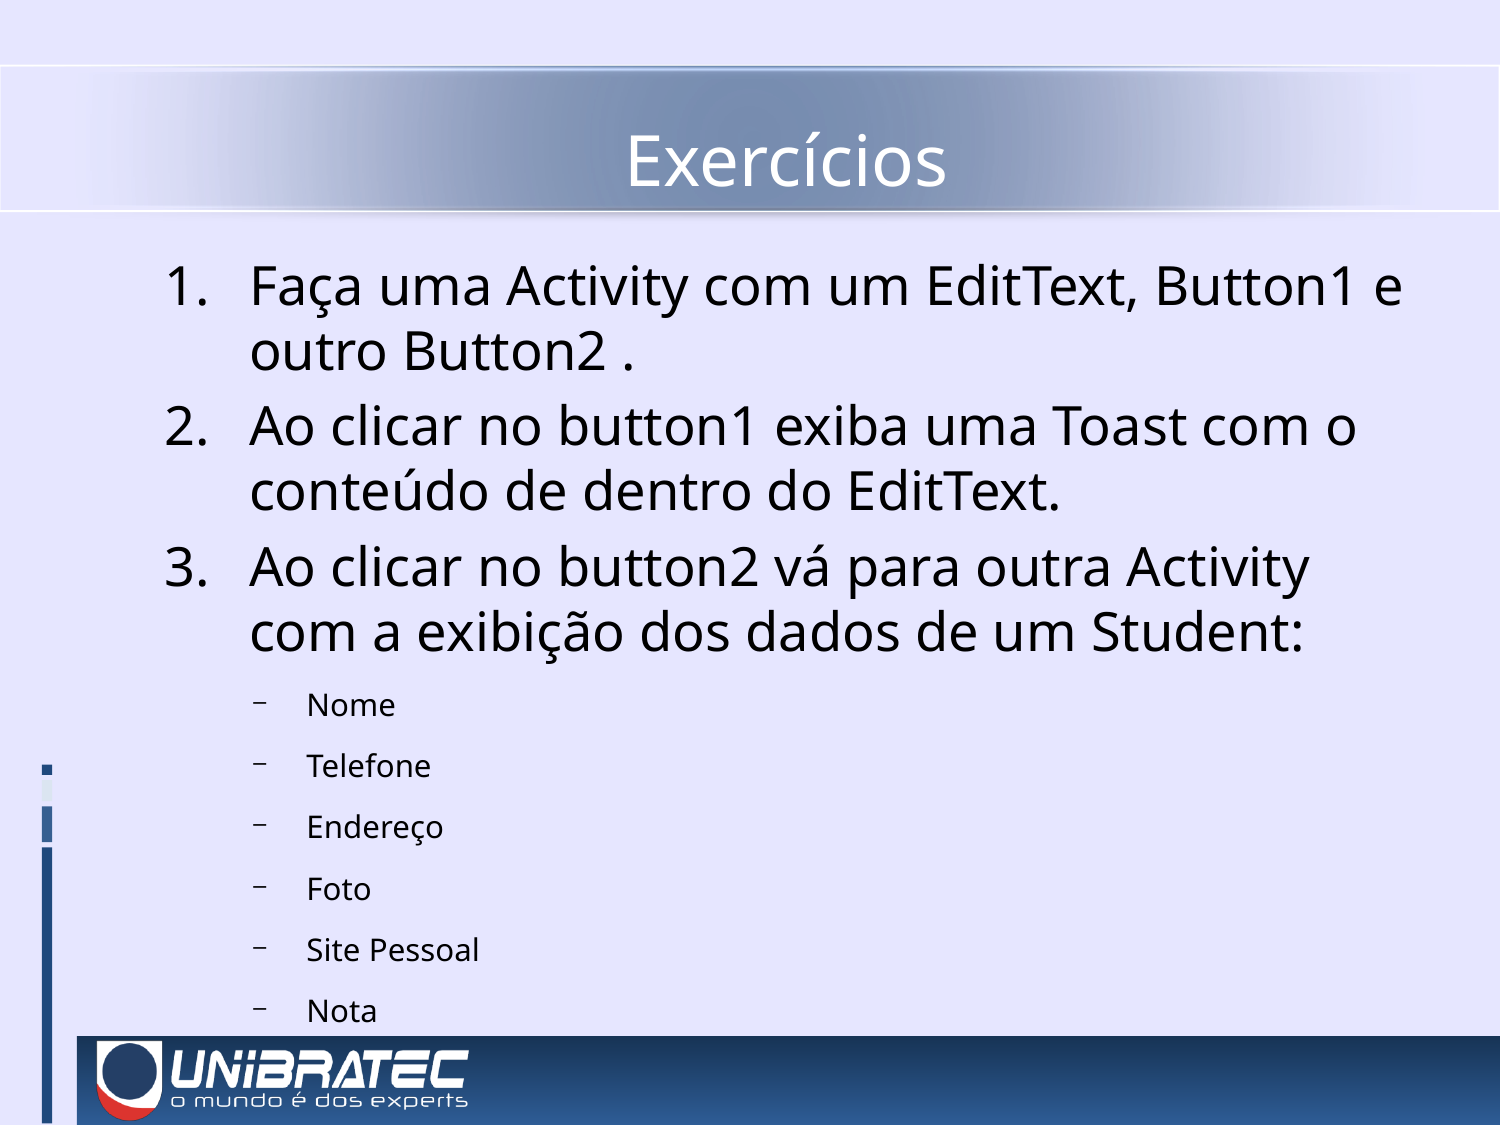

# Exercícios
Faça uma Activity com um EditText, Button1 e outro Button2 .
Ao clicar no button1 exiba uma Toast com o conteúdo de dentro do EditText.
Ao clicar no button2 vá para outra Activity com a exibição dos dados de um Student:
Nome
Telefone
Endereço
Foto
Site Pessoal
Nota